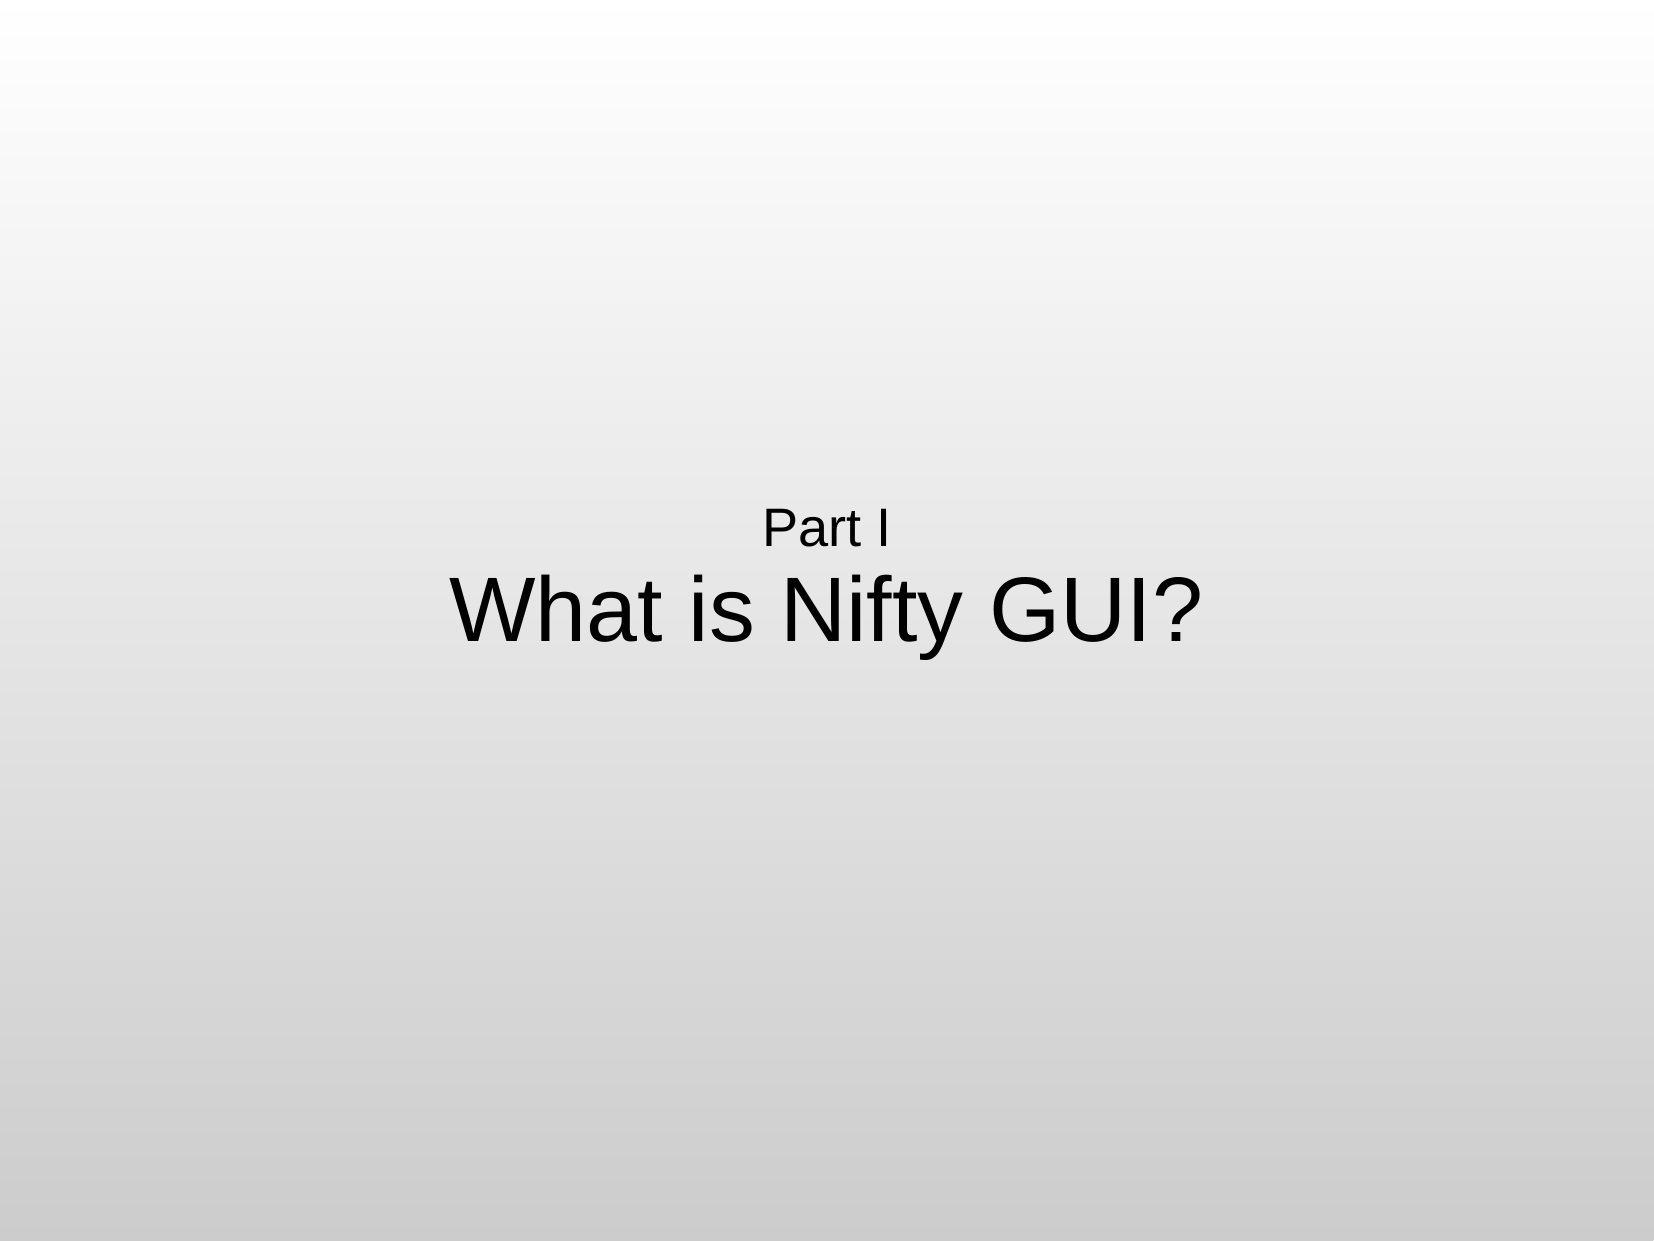

# Part I
What is Nifty GUI?